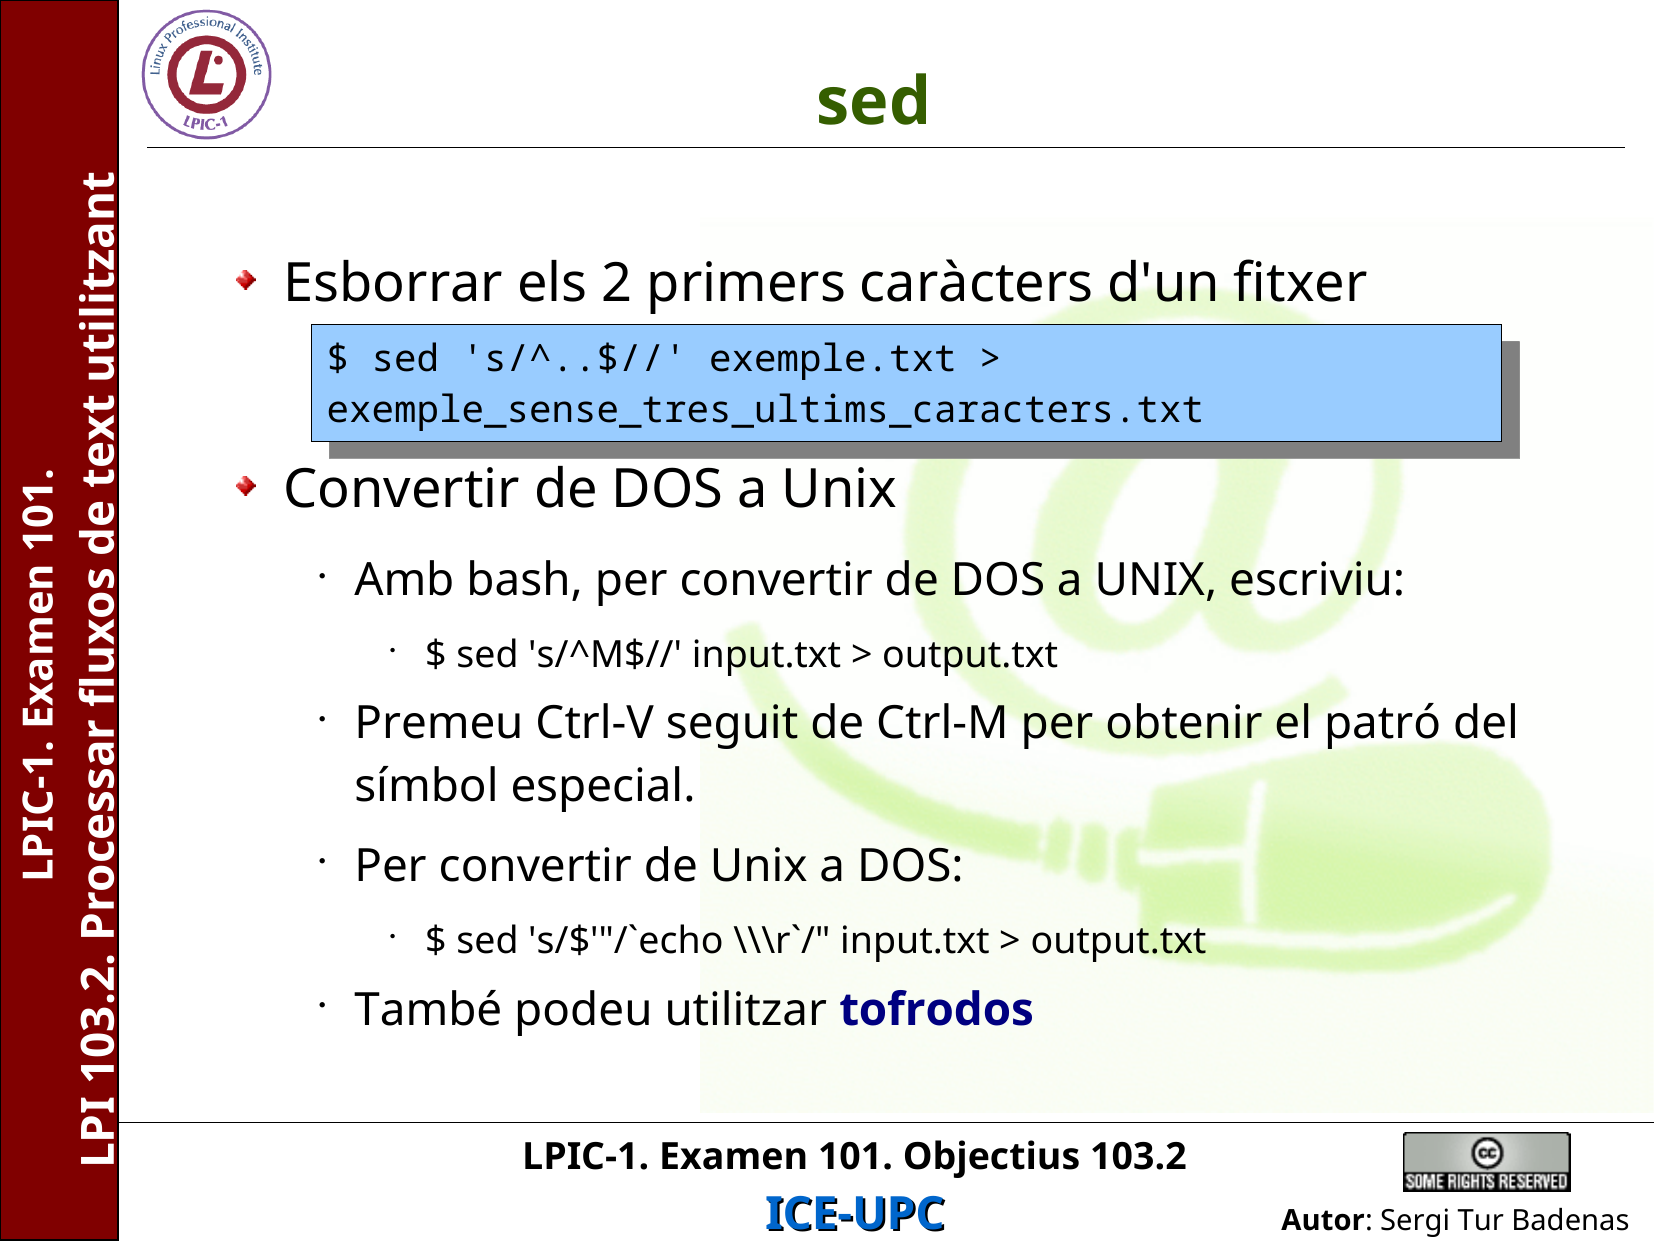

# sed
Esborrar els 2 primers caràcters d'un fitxer
Convertir de DOS a Unix
Amb bash, per convertir de DOS a UNIX, escriviu:
$ sed 's/^M$//' input.txt > output.txt
Premeu Ctrl-V seguit de Ctrl-M per obtenir el patró del símbol especial.
Per convertir de Unix a DOS:
$ sed 's/$'"/`echo \\\r`/" input.txt > output.txt
També podeu utilitzar tofrodos
$ sed 's/^..$//' exemple.txt > exemple_sense_tres_ultims_caracters.txt